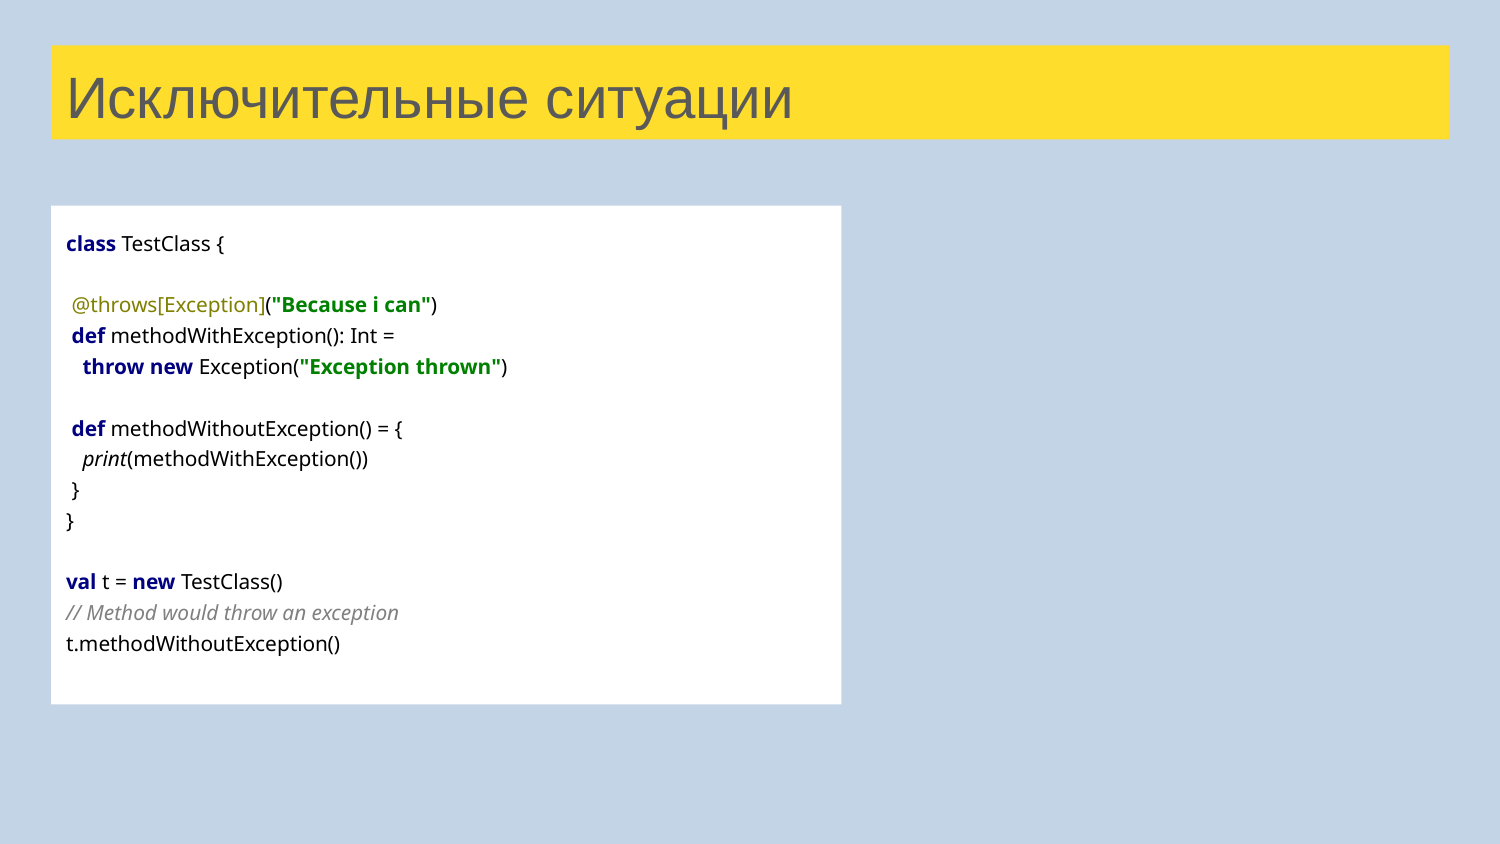

# Исключительные ситуации
class TestClass {
 @throws[Exception]("Because i can")
 def methodWithException(): Int =
 throw new Exception("Exception thrown")
 def methodWithoutException() = {
 print(methodWithException())
 }
}
val t = new TestClass()
// Method would throw an exception
t.methodWithoutException()